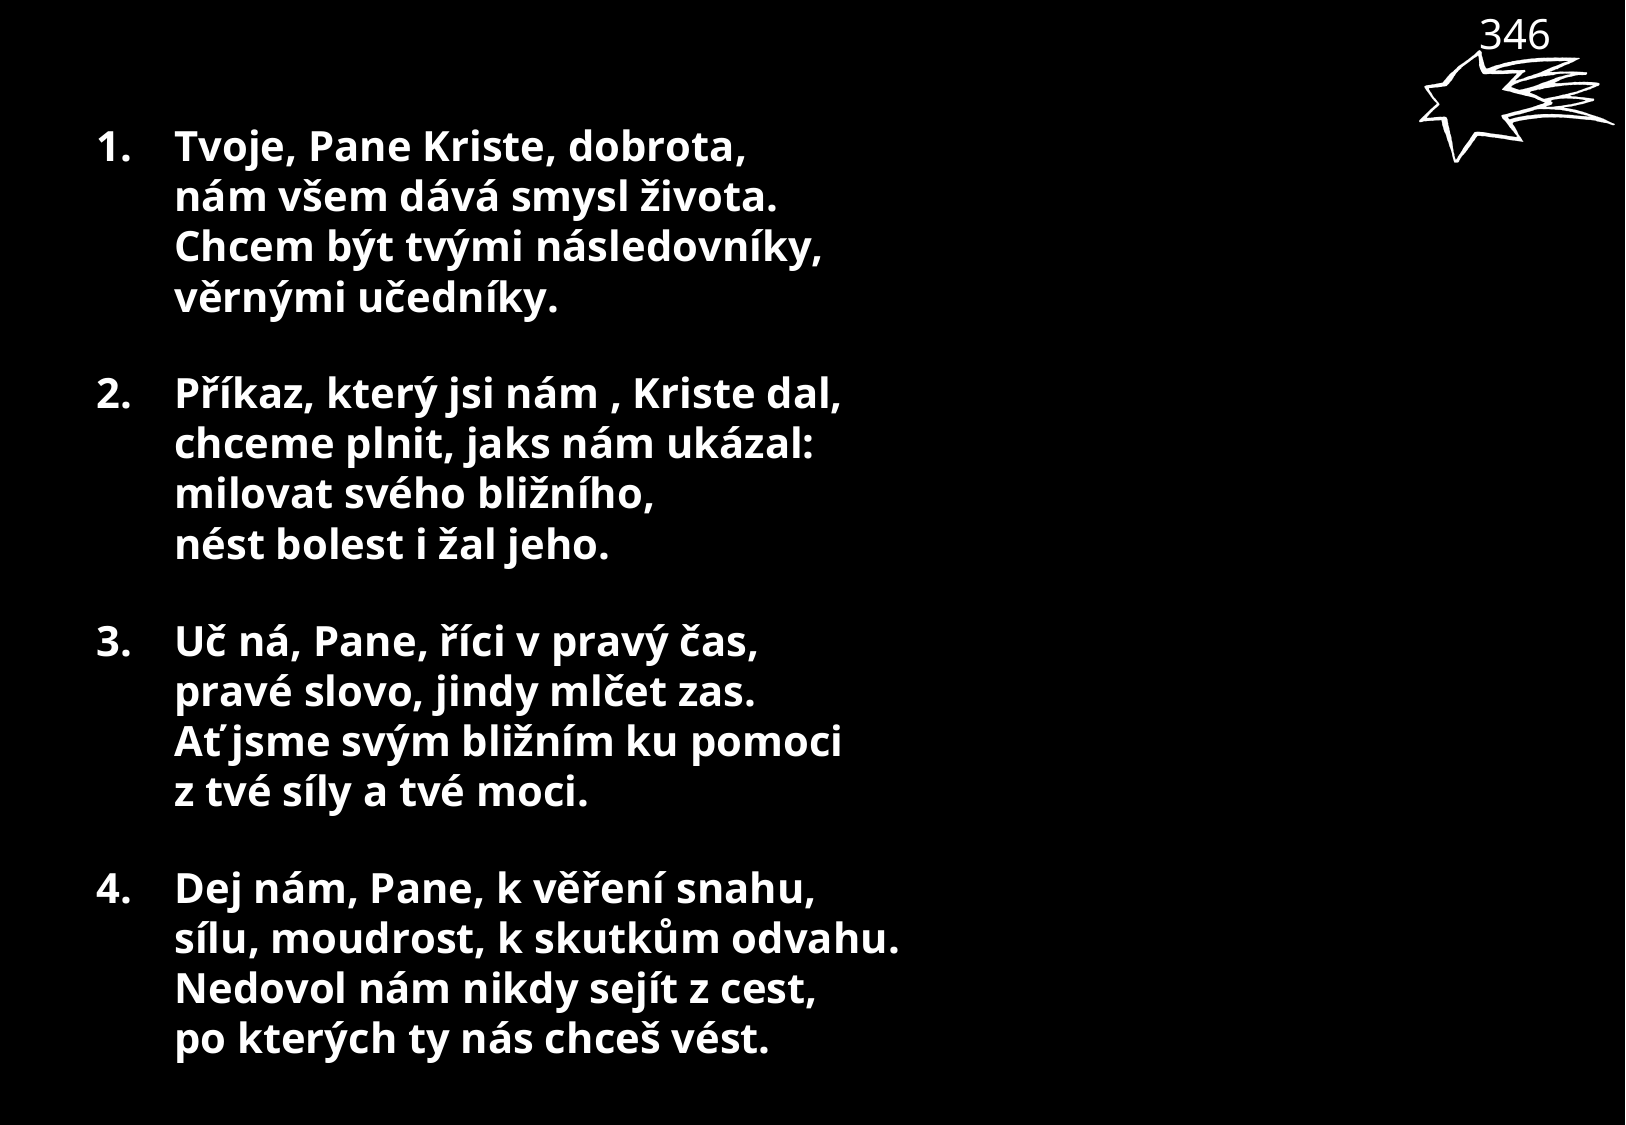

346
# Tvoje, Pane Kriste, dobrota, nám všem dává smysl života. Chcem být tvými následovníky, věrnými učedníky.
Příkaz, který jsi nám , Kriste dal,
chceme plnit, jaks nám ukázal:
milovat svého bližního,
nést bolest i žal jeho.
Uč ná, Pane, říci v pravý čas,
pravé slovo, jindy mlčet zas.
Ať jsme svým bližním ku pomoci
z tvé síly a tvé moci.
Dej nám, Pane, k věření snahu,
sílu, moudrost, k skutkům odvahu.
Nedovol nám nikdy sejít z cest,
po kterých ty nás chceš vést.